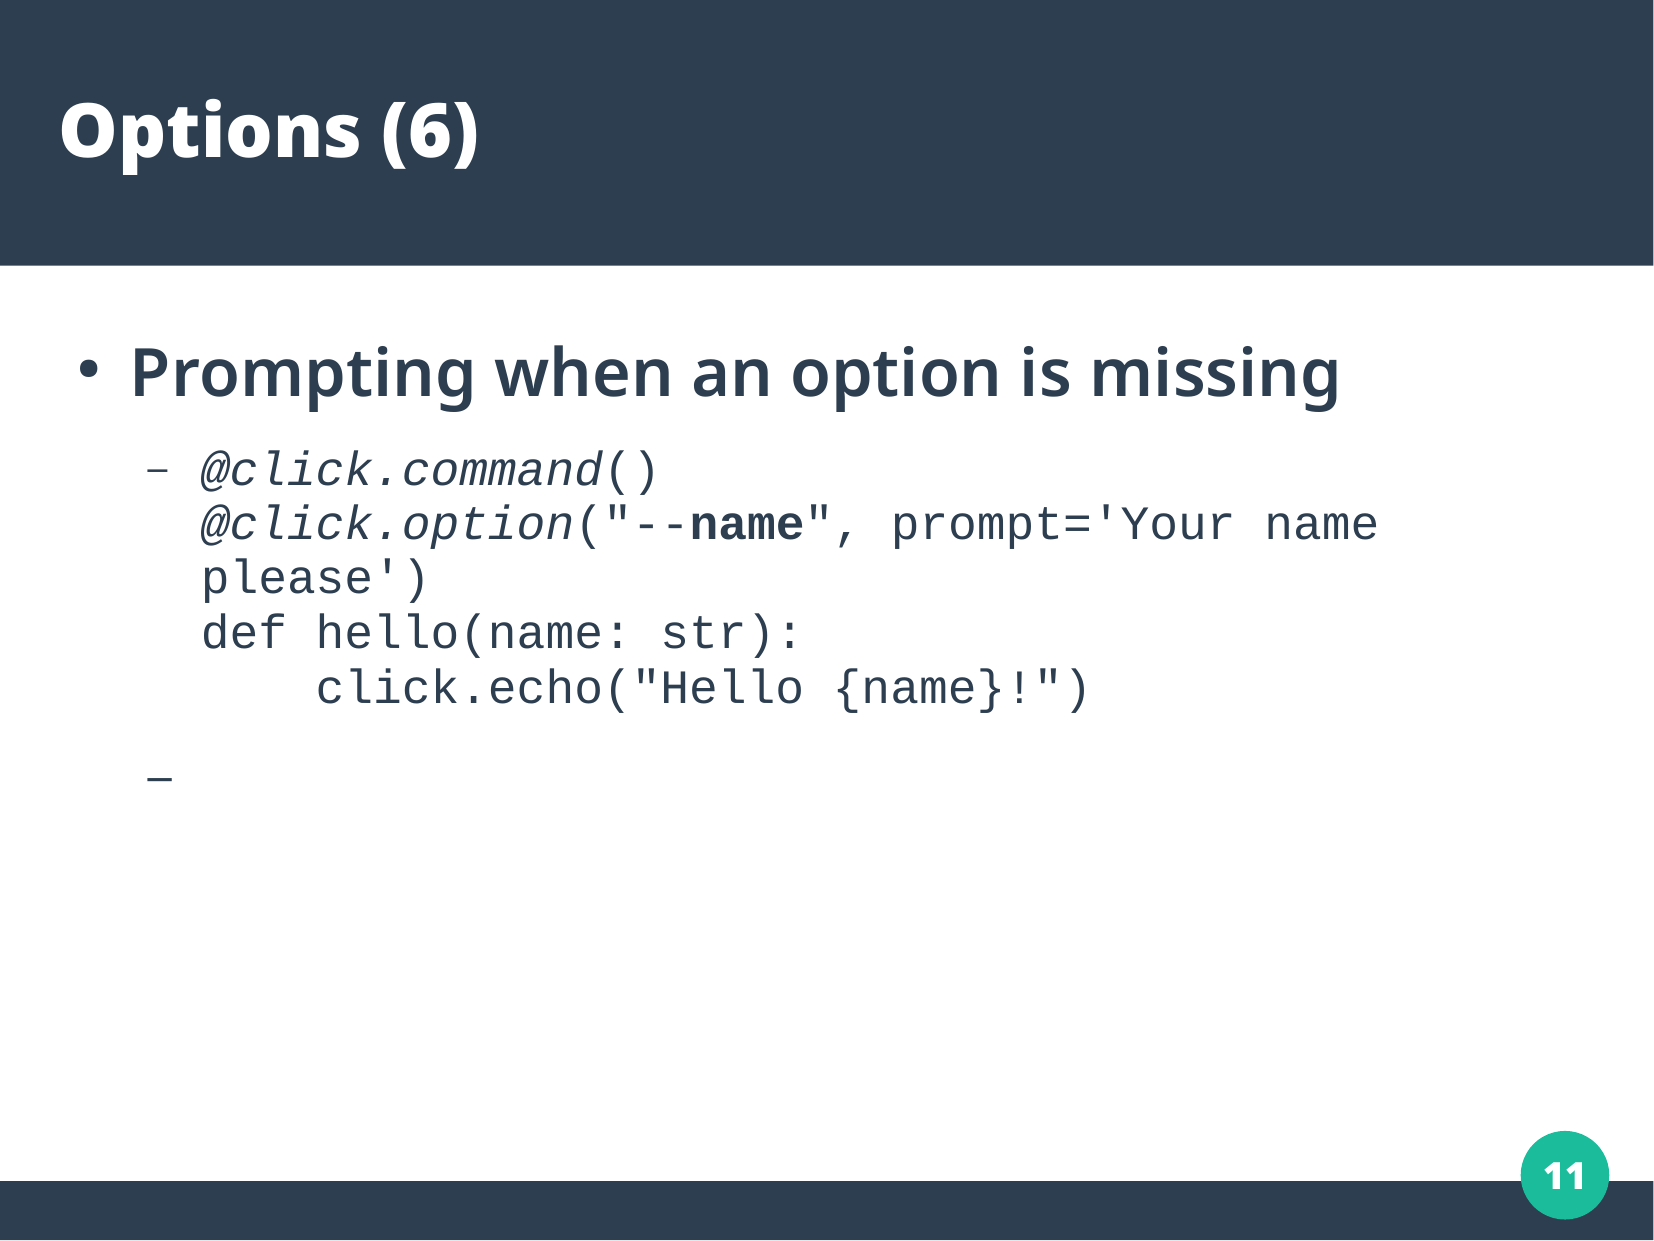

# Options (6)
Prompting when an option is missing
@click.command()
@click.option("--name", prompt='Your name please')
def hello(name: str):
 click.echo("Hello {name}!")
11